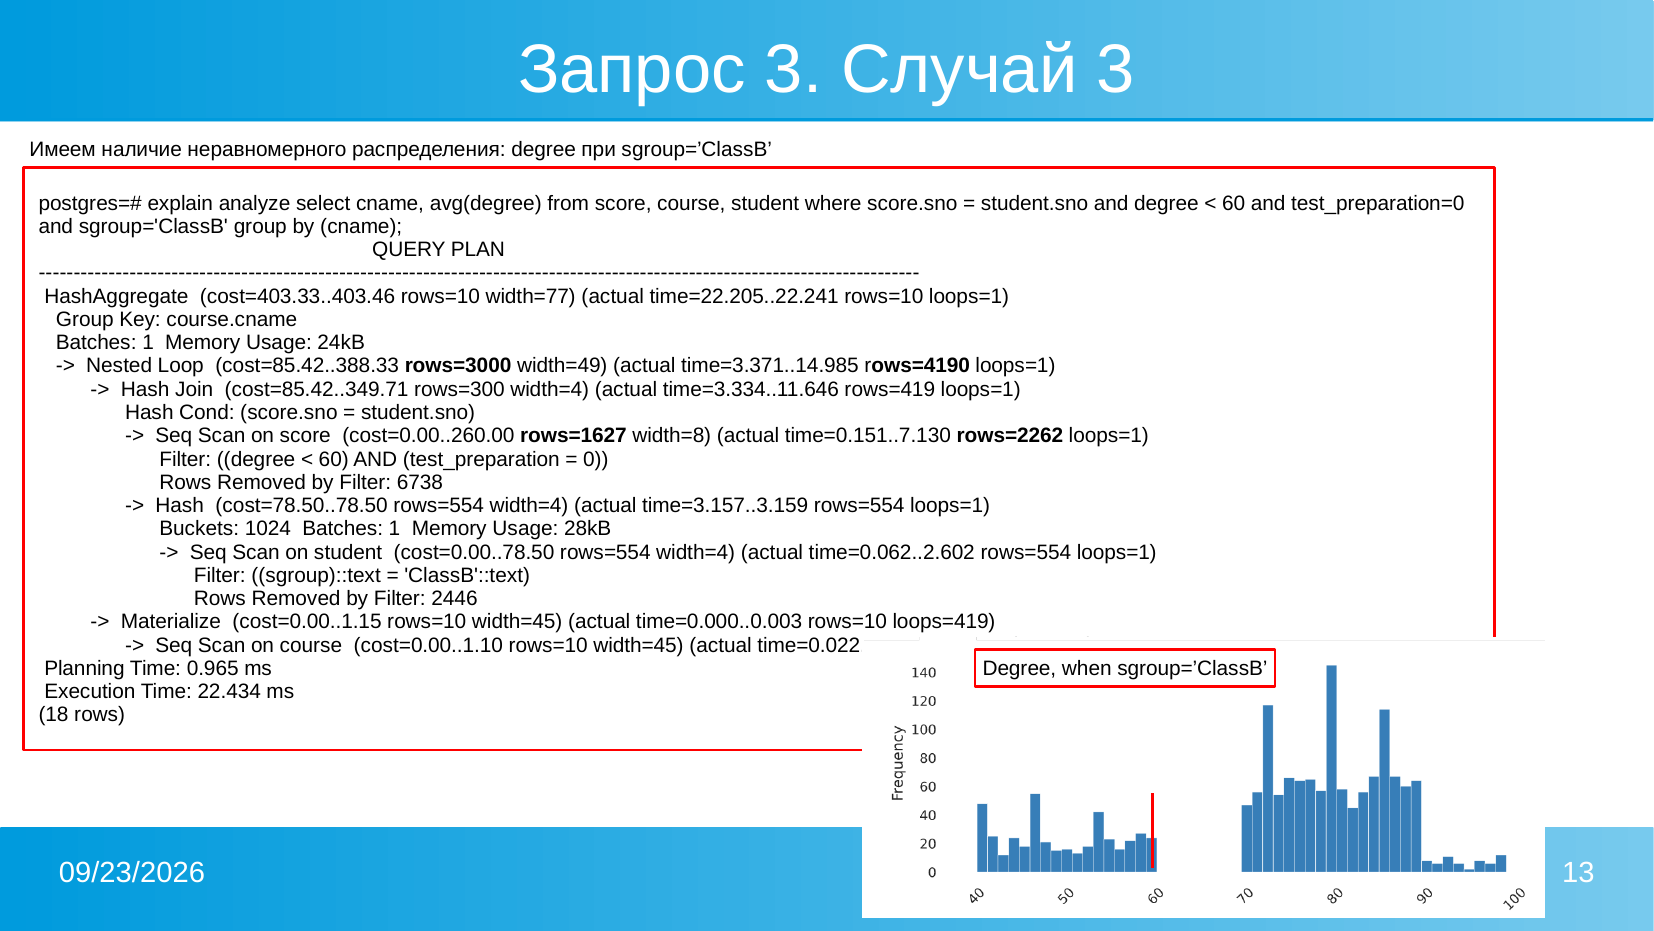

# Запрос 3. Случай 3
Имеем наличие неравномерного распределения: degree при sgroup=’ClassB’
postgres=# explain analyze select cname, avg(degree) from score, course, student where score.sno = student.sno and degree < 60 and test_preparation=0
and sgroup='ClassB' group by (cname);
 QUERY PLAN
------------------------------------------------------------------------------------------------------------------------------
 HashAggregate (cost=403.33..403.46 rows=10 width=77) (actual time=22.205..22.241 rows=10 loops=1)
 Group Key: course.cname
 Batches: 1 Memory Usage: 24kB
 -> Nested Loop (cost=85.42..388.33 rows=3000 width=49) (actual time=3.371..14.985 rows=4190 loops=1)
 -> Hash Join (cost=85.42..349.71 rows=300 width=4) (actual time=3.334..11.646 rows=419 loops=1)
 Hash Cond: (score.sno = student.sno)
 -> Seq Scan on score (cost=0.00..260.00 rows=1627 width=8) (actual time=0.151..7.130 rows=2262 loops=1)
 Filter: ((degree < 60) AND (test_preparation = 0))
 Rows Removed by Filter: 6738
 -> Hash (cost=78.50..78.50 rows=554 width=4) (actual time=3.157..3.159 rows=554 loops=1)
 Buckets: 1024 Batches: 1 Memory Usage: 28kB
 -> Seq Scan on student (cost=0.00..78.50 rows=554 width=4) (actual time=0.062..2.602 rows=554 loops=1)
 Filter: ((sgroup)::text = 'ClassB'::text)
 Rows Removed by Filter: 2446
 -> Materialize (cost=0.00..1.15 rows=10 width=45) (actual time=0.000..0.003 rows=10 loops=419)
 -> Seq Scan on course (cost=0.00..1.10 rows=10 width=45) (actual time=0.022..0.031 rows=10 loops=1)
 Planning Time: 0.965 ms
 Execution Time: 22.434 ms
(18 rows)
Degree, when sgroup=’ClassB’
13